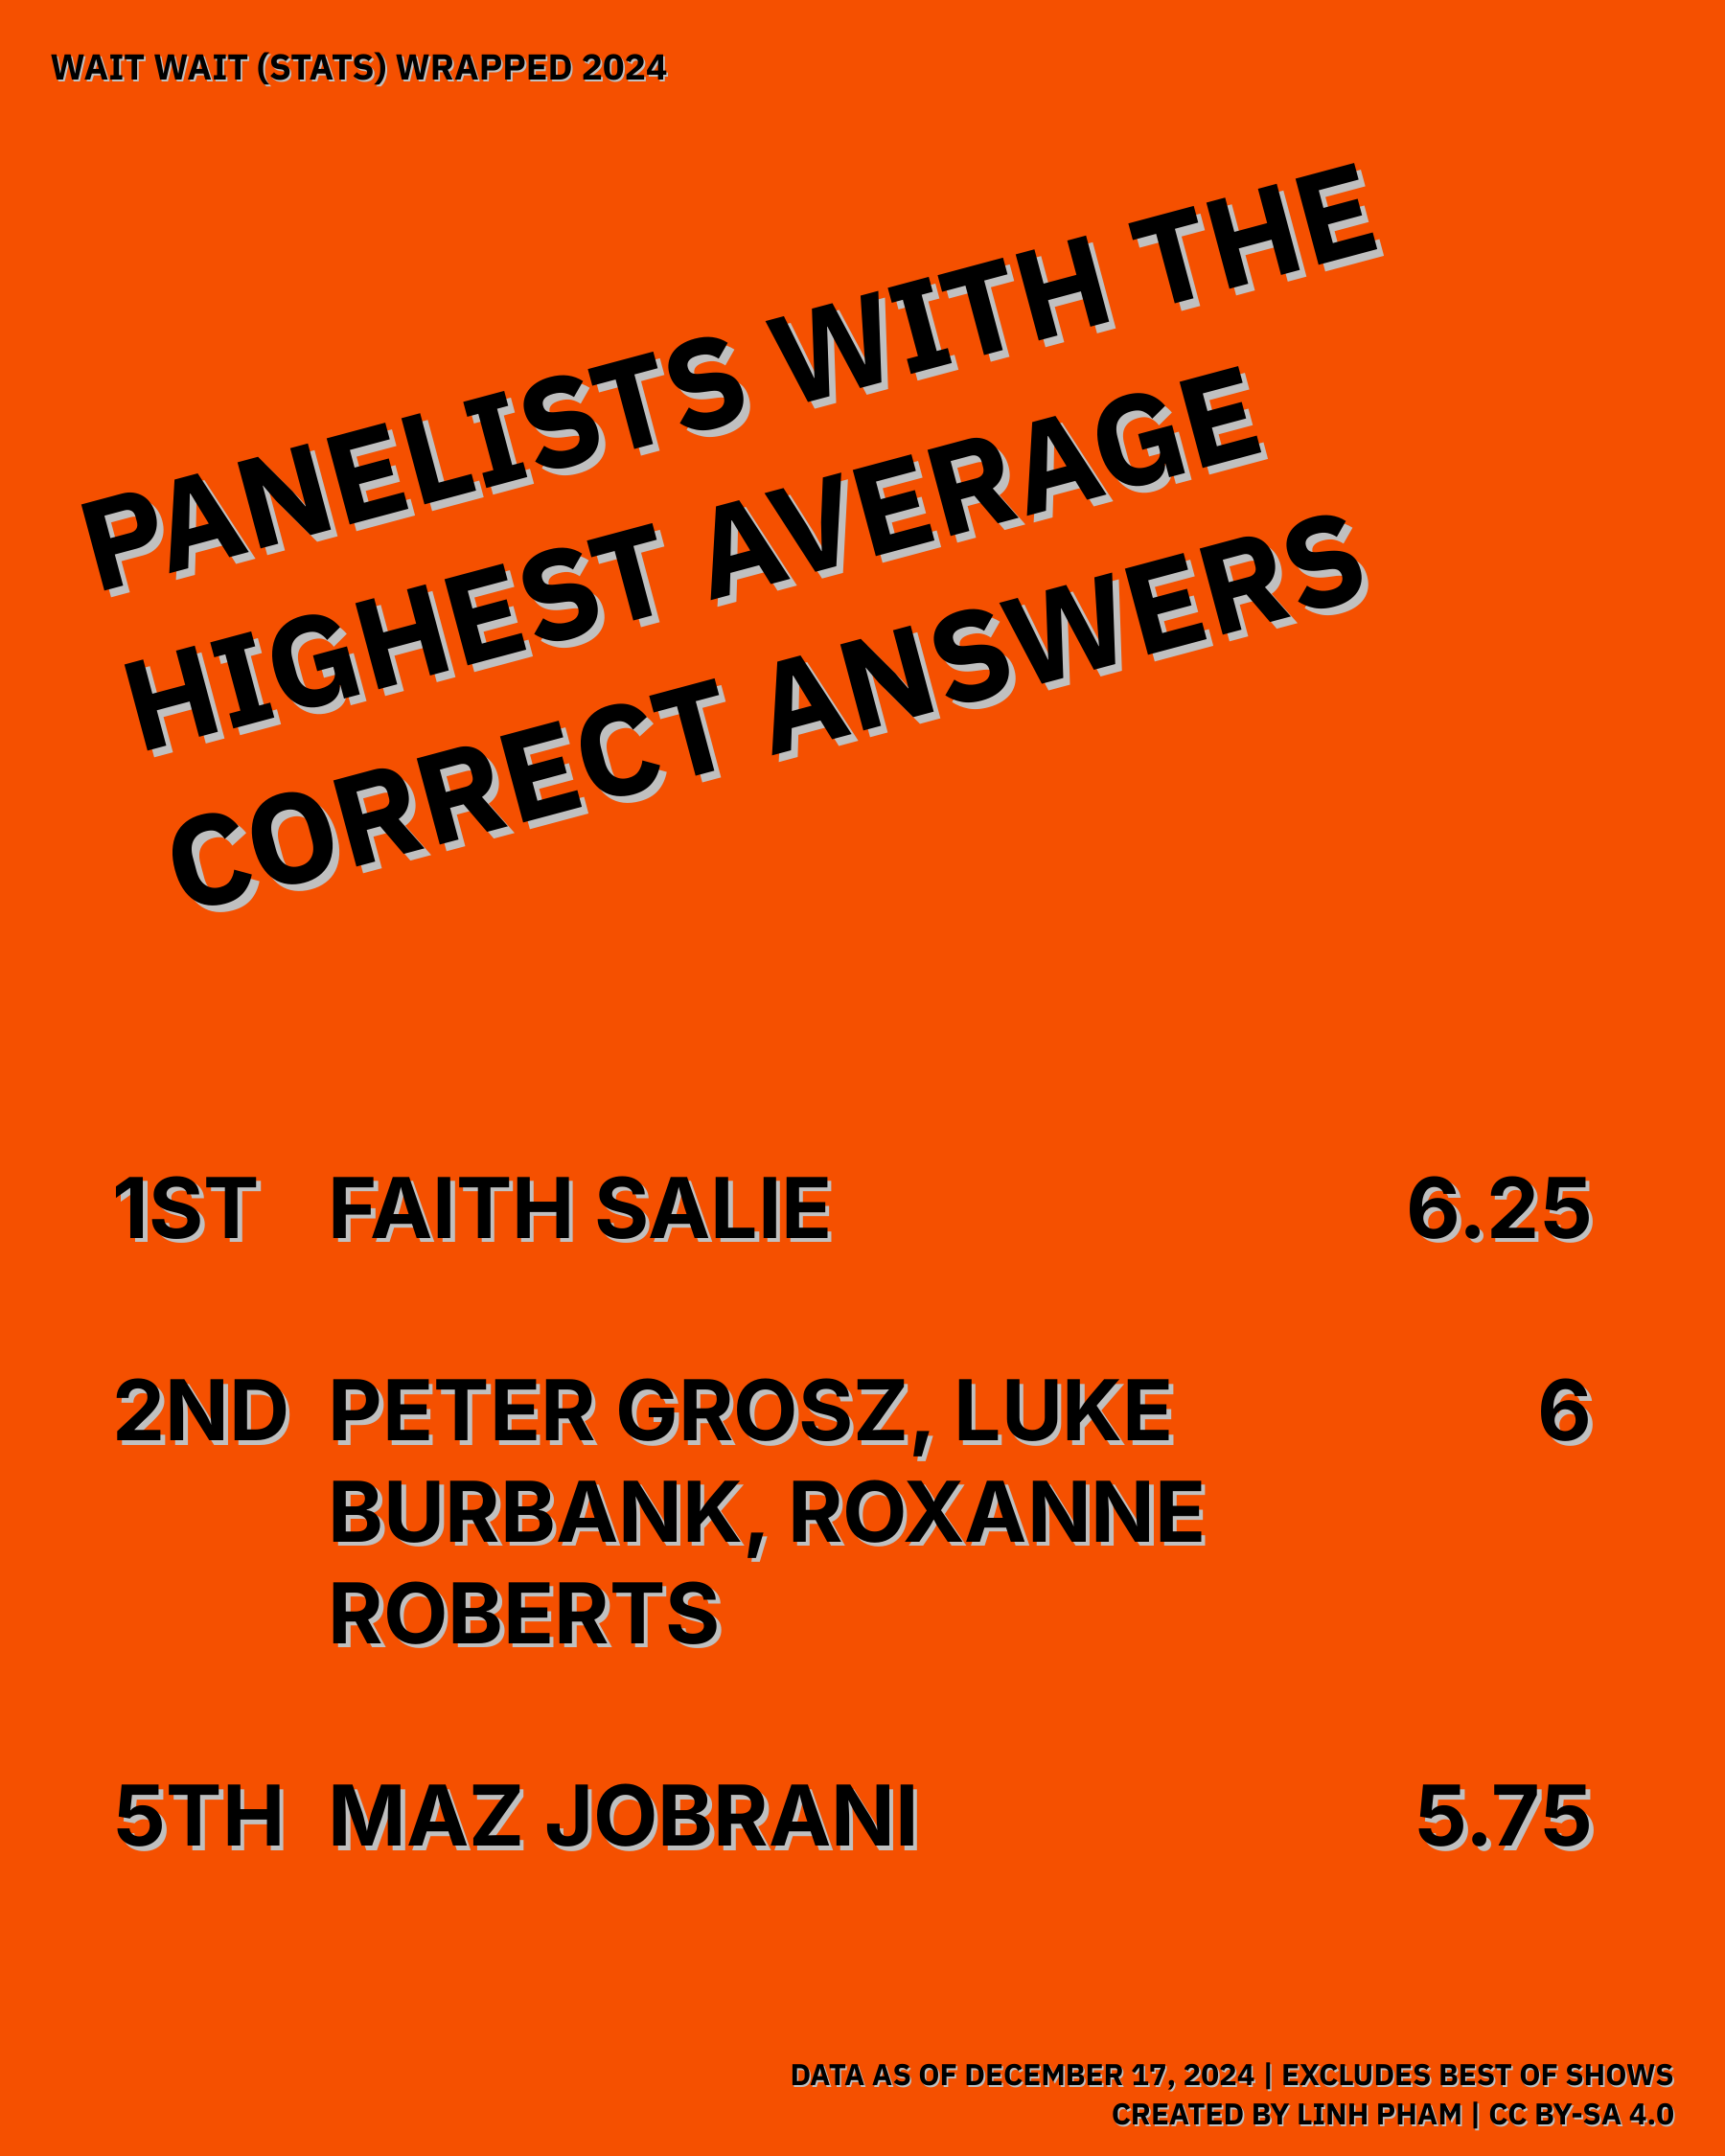

WAIT WAIT (STATS) WRAPPED 2024
PANELISTS WITH THE
HIGHEST AVERAGE
CORRECT ANSWERS
1ST	FAITH SALIE		 						6.25
2ND	PETER GROSZ, LUKE				 	 6
			BURBANK, ROXANNE
			ROBERTS
5TH	MAZ JOBRANI						 5.75
Data as of December 17, 2024 | Excludes Best OF Shows
Created by Linh Pham | CC BY-SA 4.0